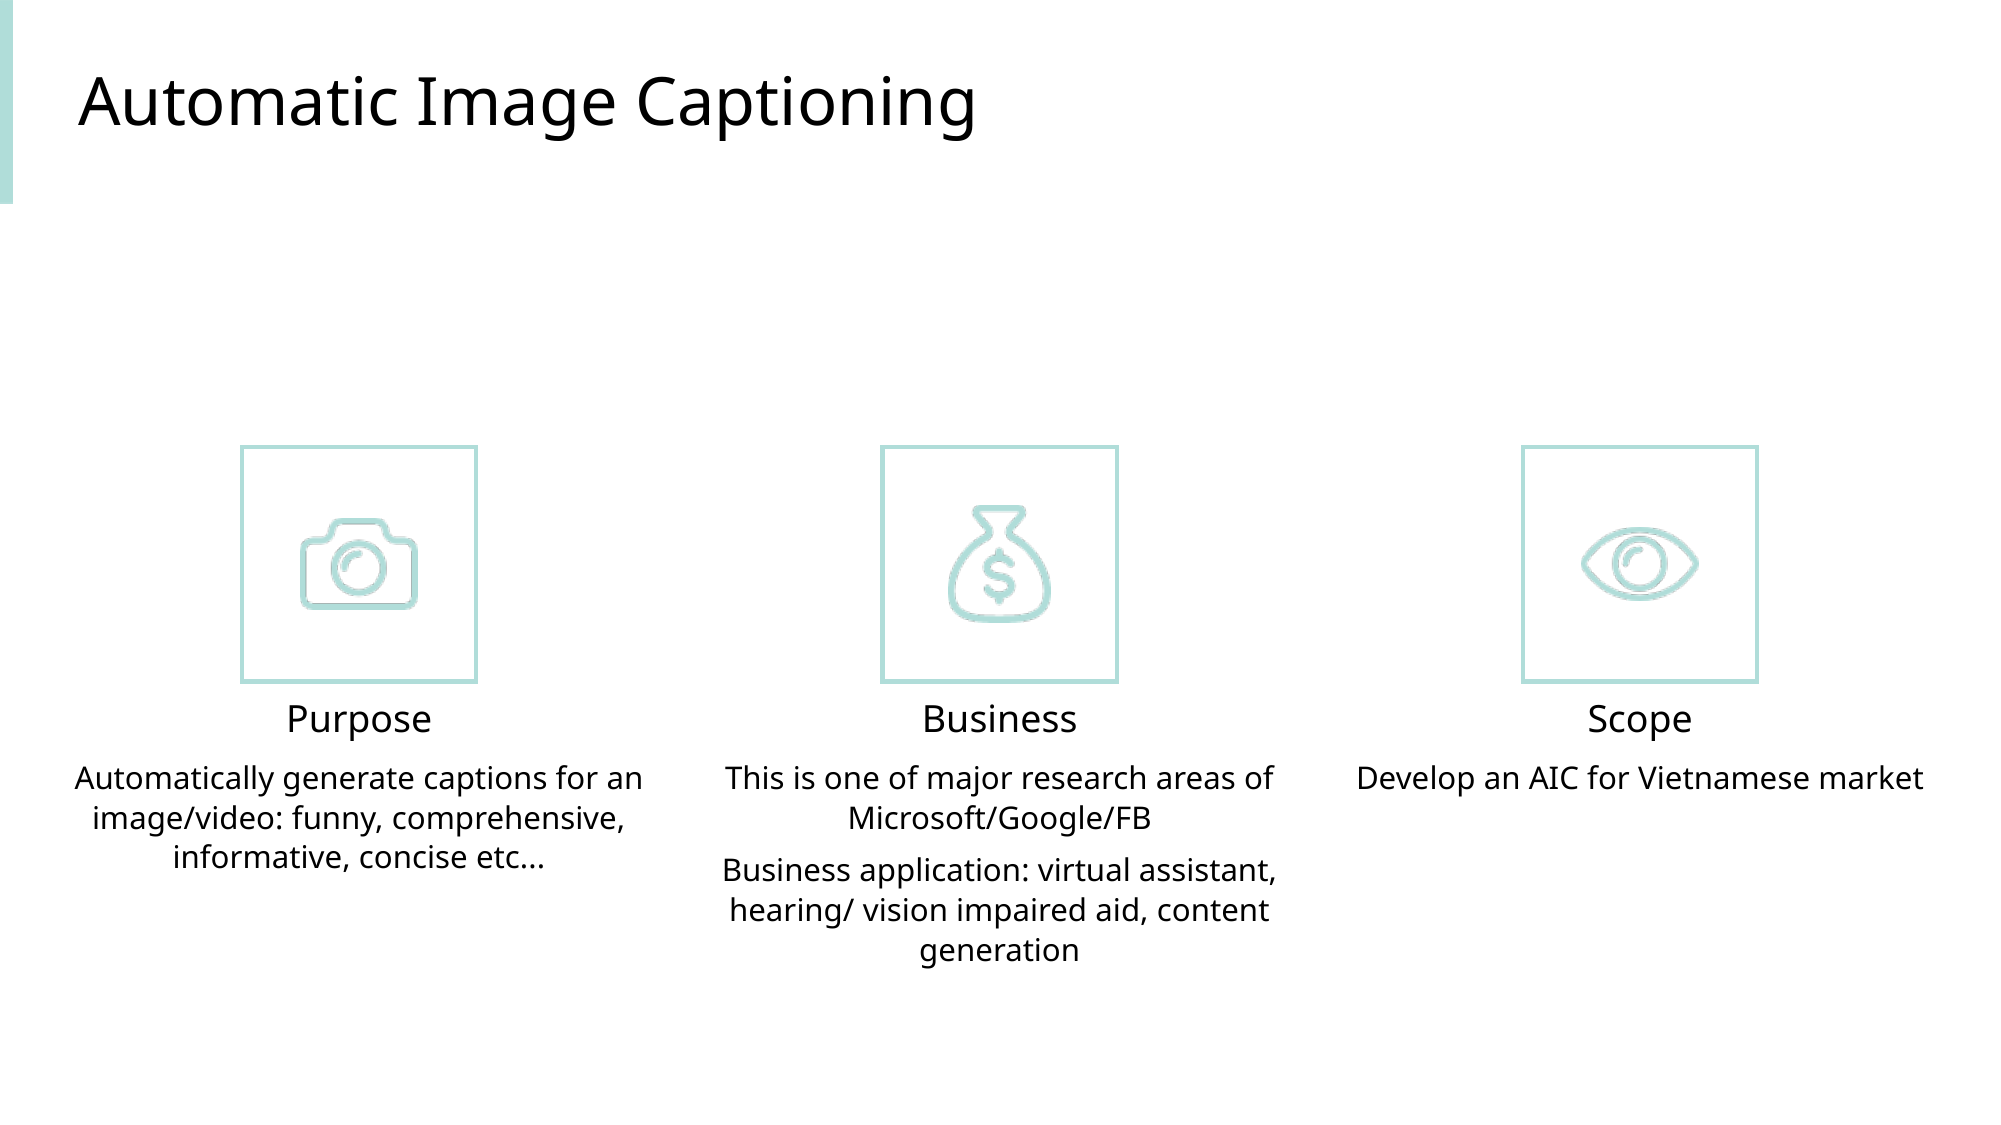

Automatic Image Captioning
Purpose
Business
Scope
Automatically generate captions for an
image/video: funny, comprehensive, informative, concise etc...
This is one of major research areas of
Microsoft/Google/FB
Business application: virtual assistant, hearing/ vision impaired aid, content generation
Develop an AIC for Vietnamese market